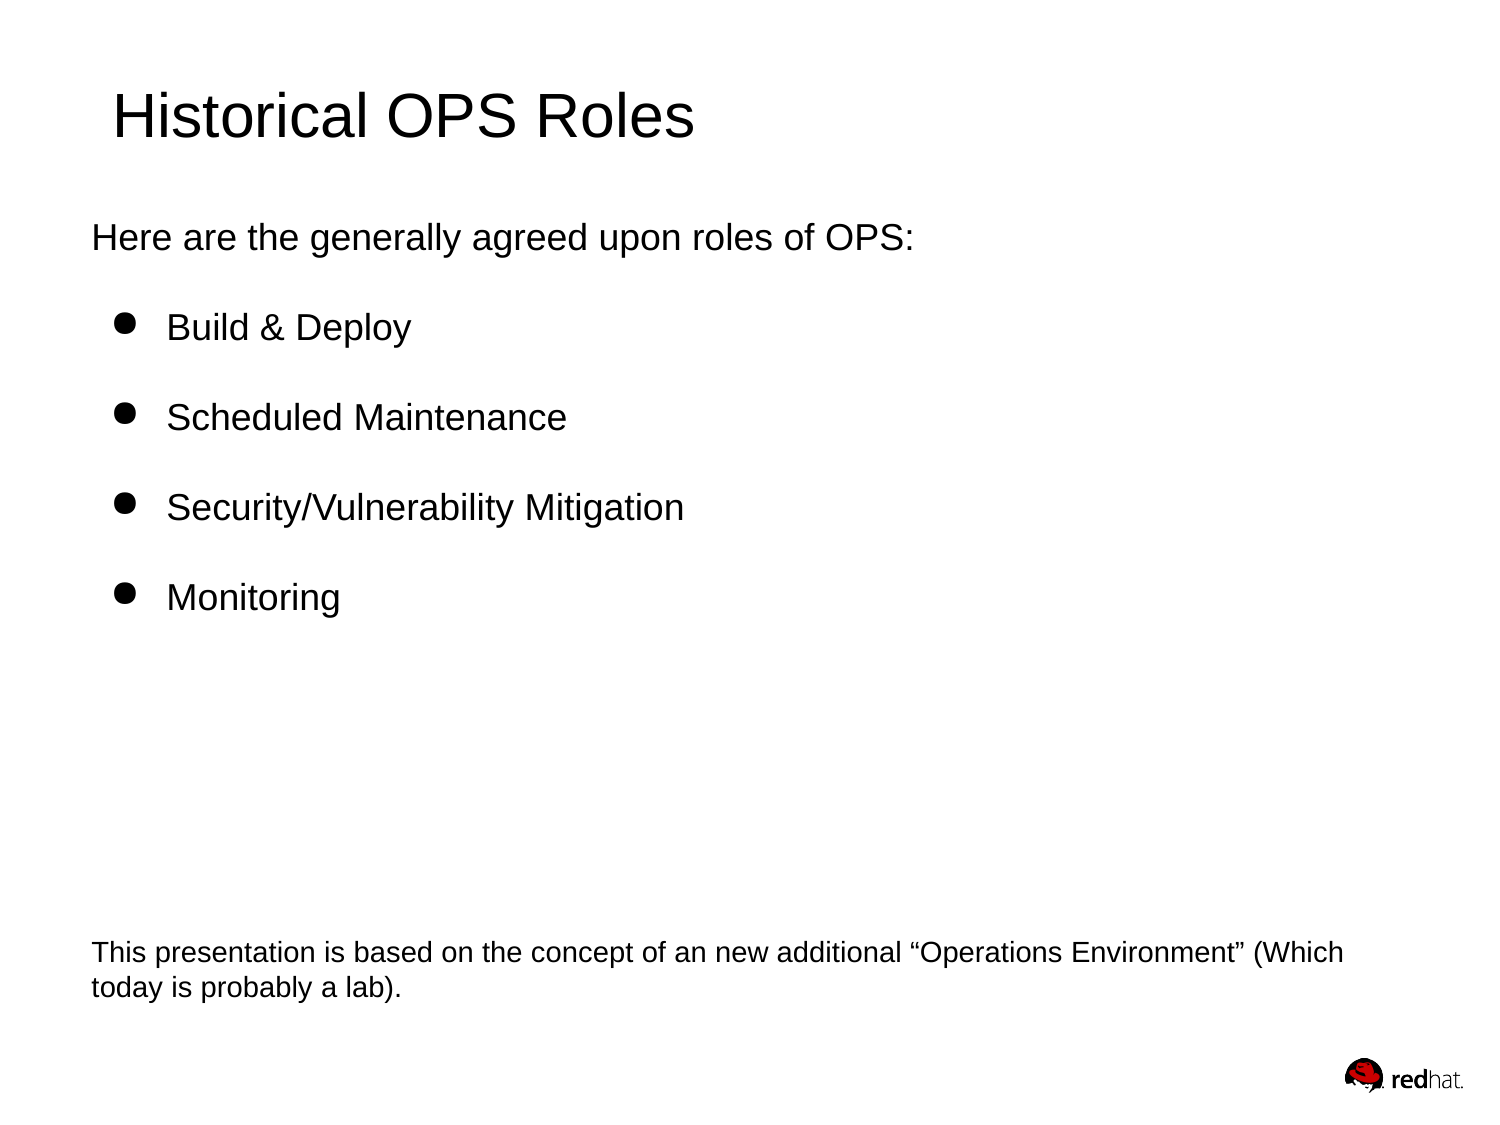

Historical OPS Roles
Here are the generally agreed upon roles of OPS:
Build & Deploy
Scheduled Maintenance
Security/Vulnerability Mitigation
Monitoring
This presentation is based on the concept of an new additional “Operations Environment” (Which today is probably a lab).